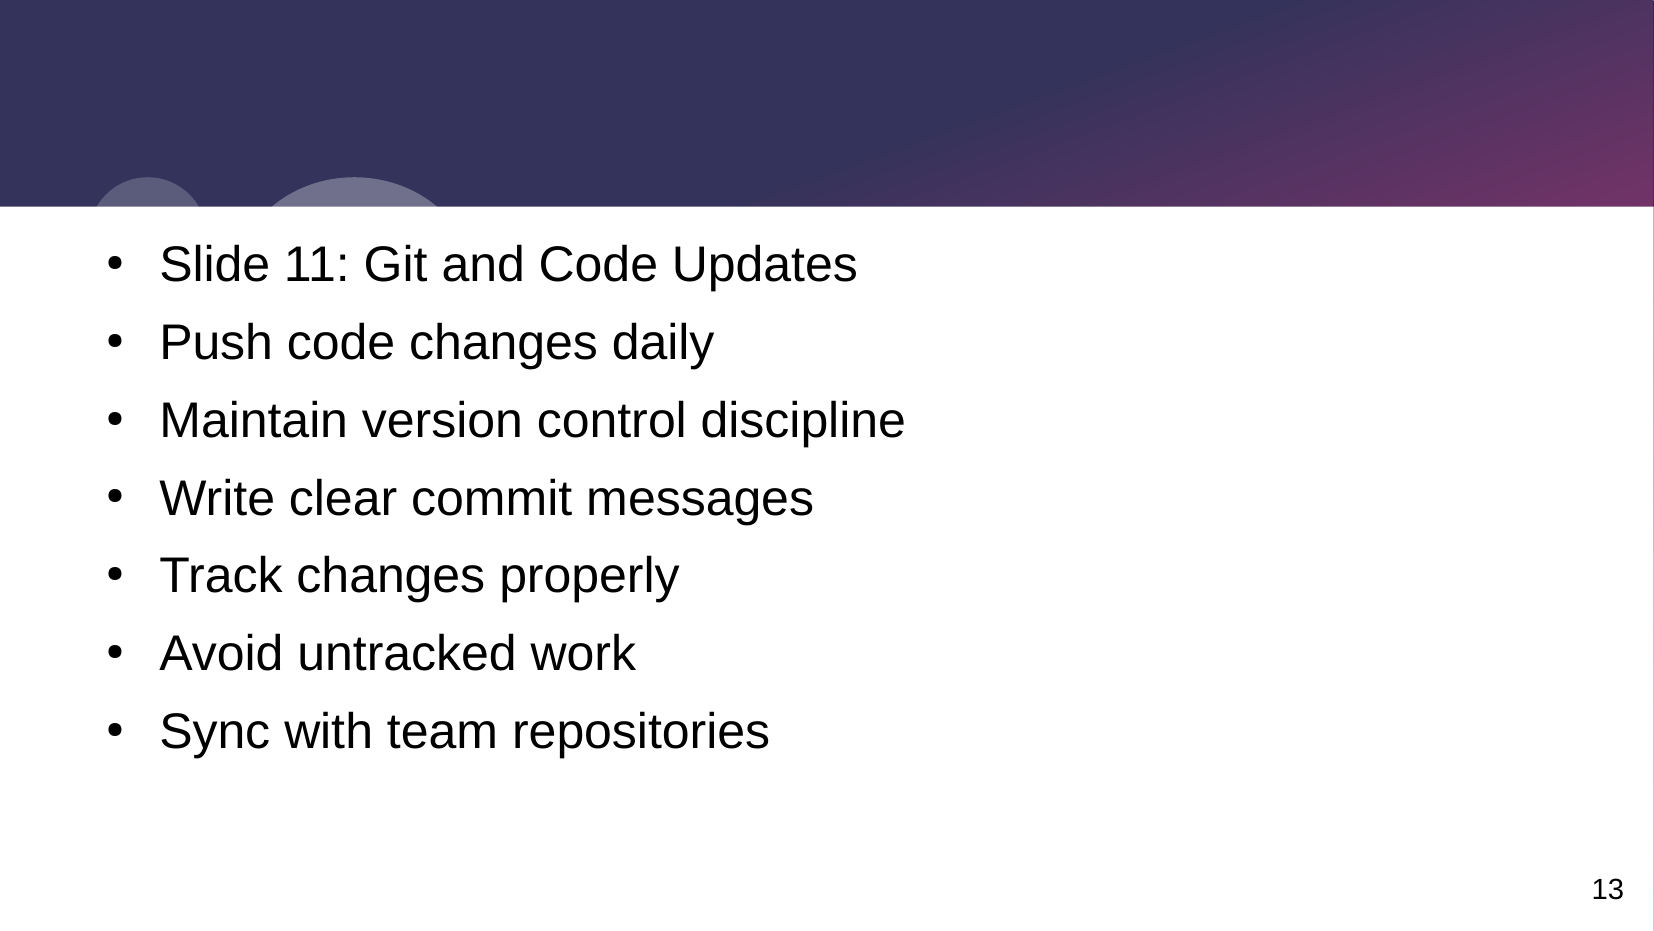

#
Slide 11: Git and Code Updates
Push code changes daily
Maintain version control discipline
Write clear commit messages
Track changes properly
Avoid untracked work
Sync with team repositories